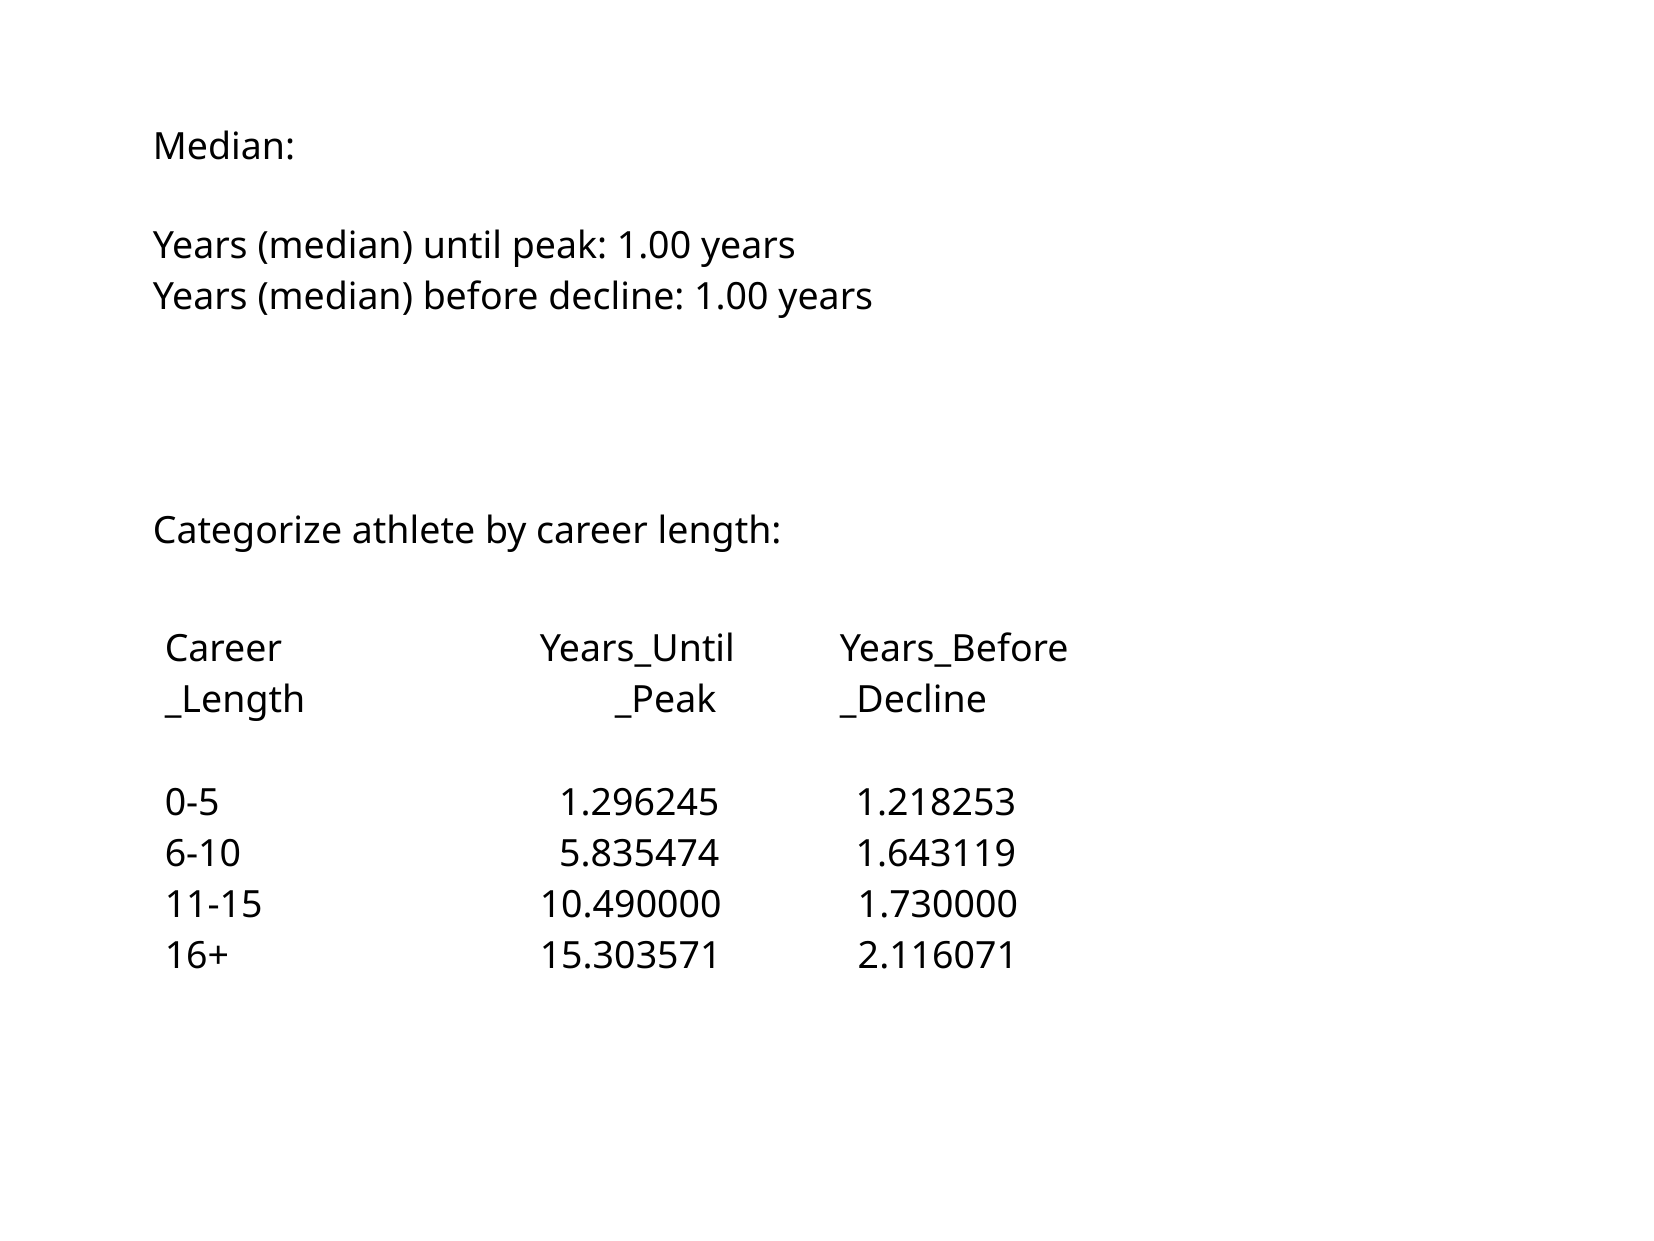

Median:
Years (median) until peak: 1.00 years
Years (median) before decline: 1.00 years
Categorize athlete by career length:
Career				Years_Until		Years_Before
_Length					_Peak 		_Decline
0-5 		 1.296245 1.218253
6-10 		 5.835474 1.643119
11-15 		10.490000 1.730000
16+ 		15.303571 2.116071